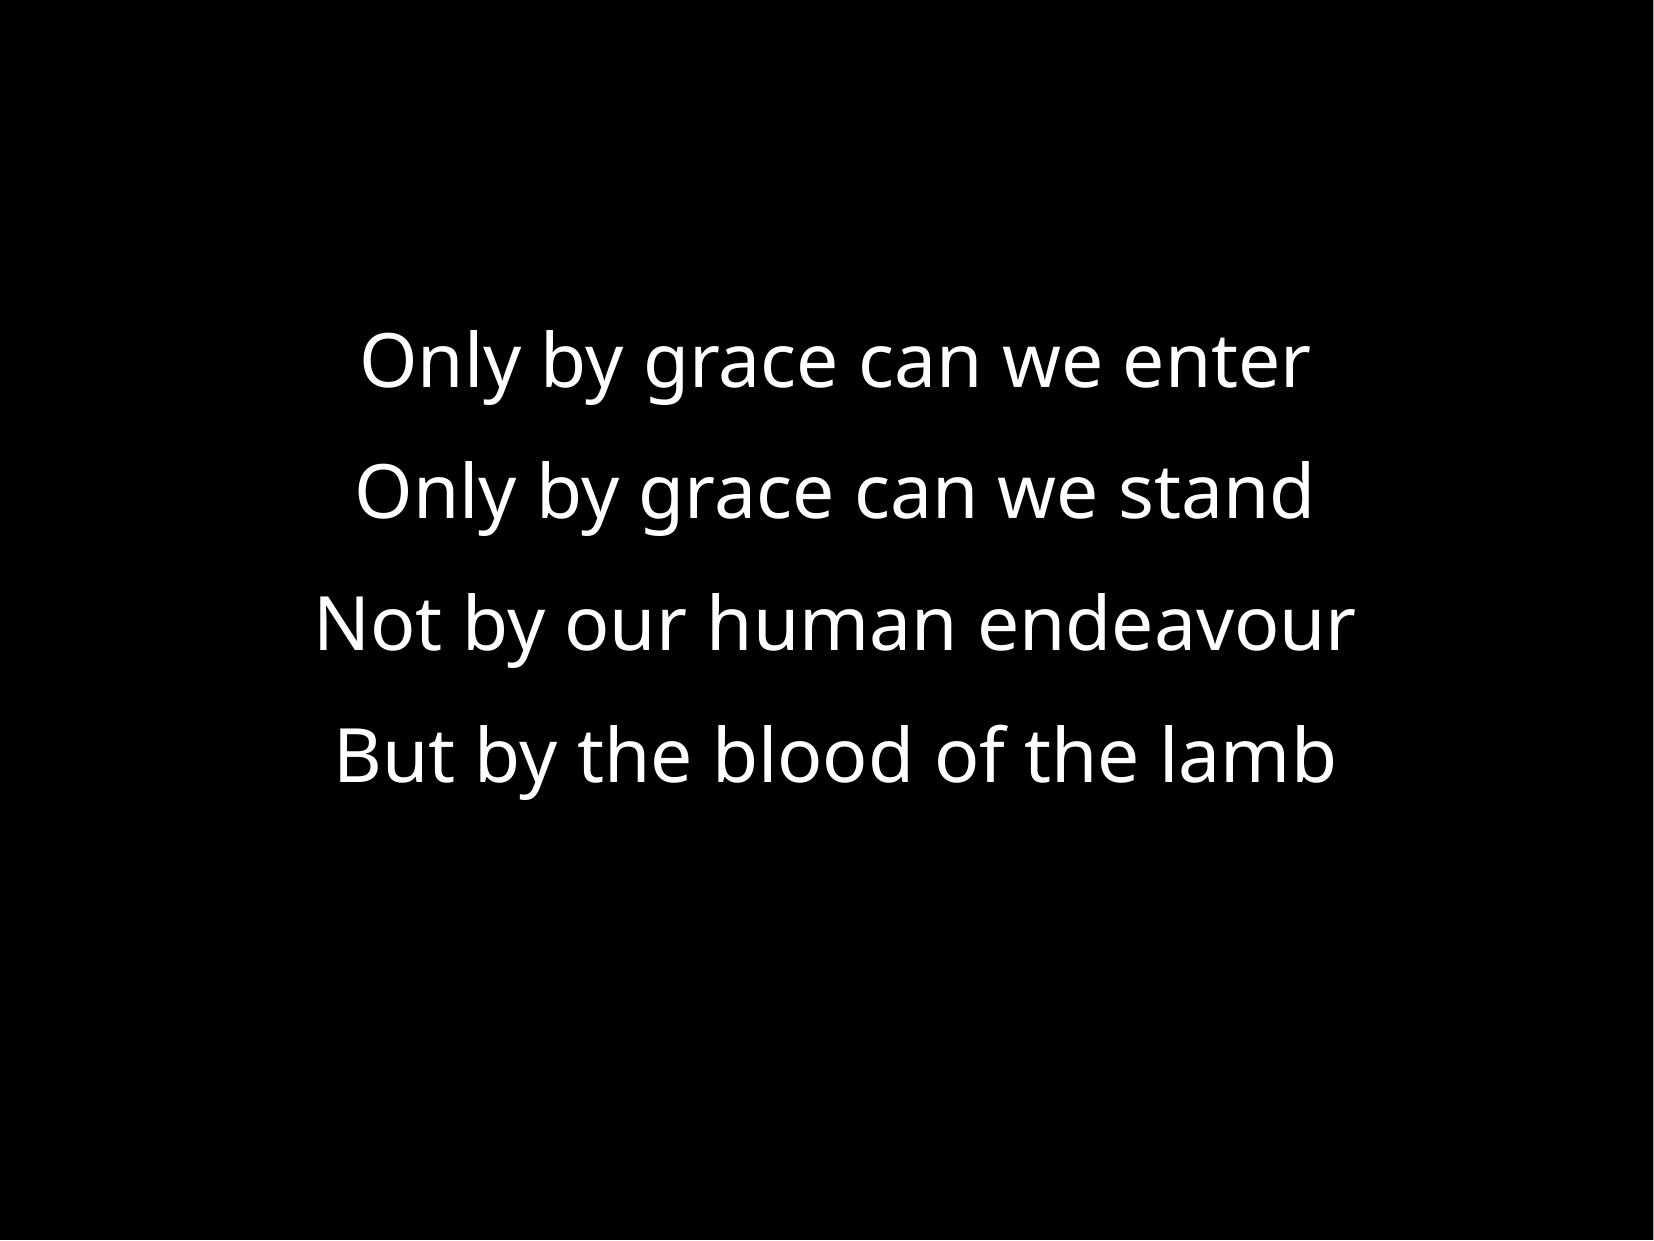

#
Only by grace can we enter
Only by grace can we stand
Not by our human endeavour
But by the blood of the lamb